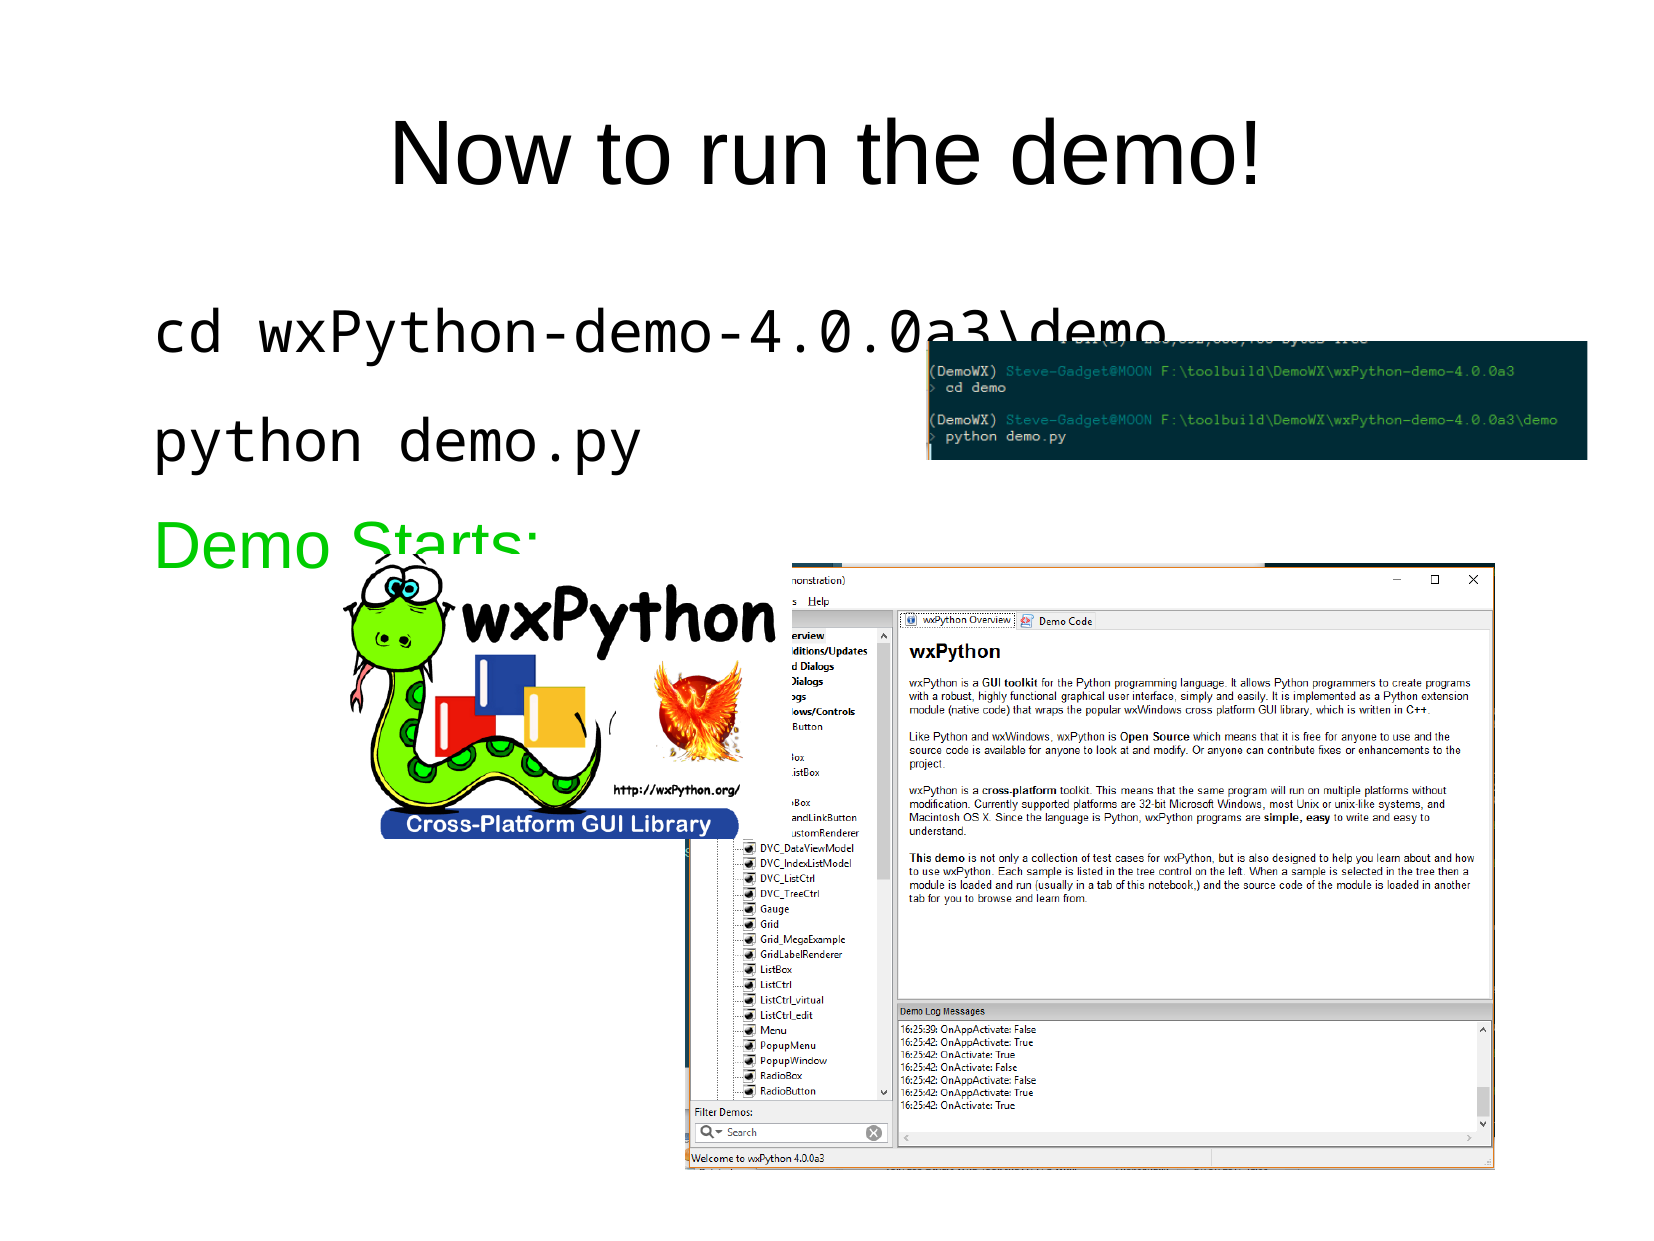

# Now to run the demo!
cd wxPython-demo-4.0.0a3\demo
python demo.py
Demo Starts: